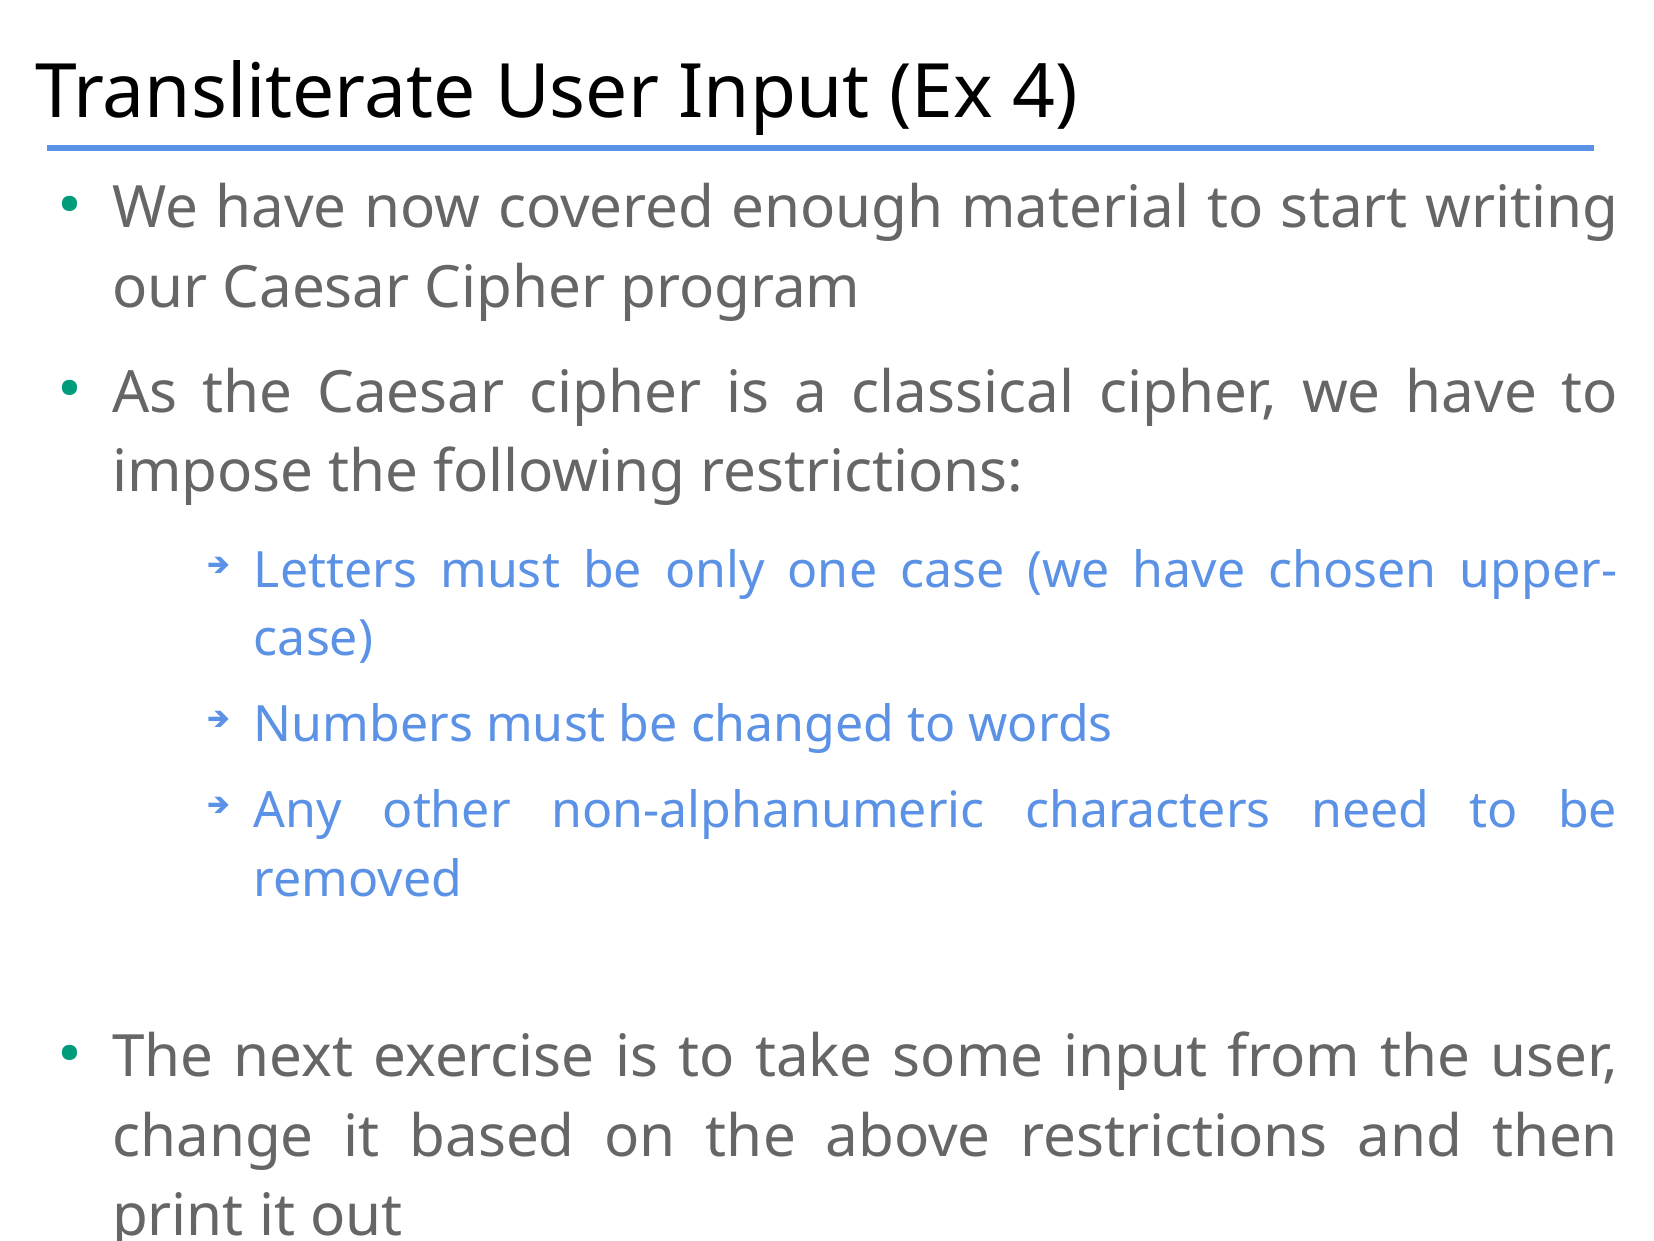

Transliterate User Input (Ex 4)
# We have now covered enough material to start writing our Caesar Cipher program
As the Caesar cipher is a classical cipher, we have to impose the following restrictions:
Letters must be only one case (we have chosen upper-case)
Numbers must be changed to words
Any other non-alphanumeric characters need to be removed
The next exercise is to take some input from the user, change it based on the above restrictions and then print it out